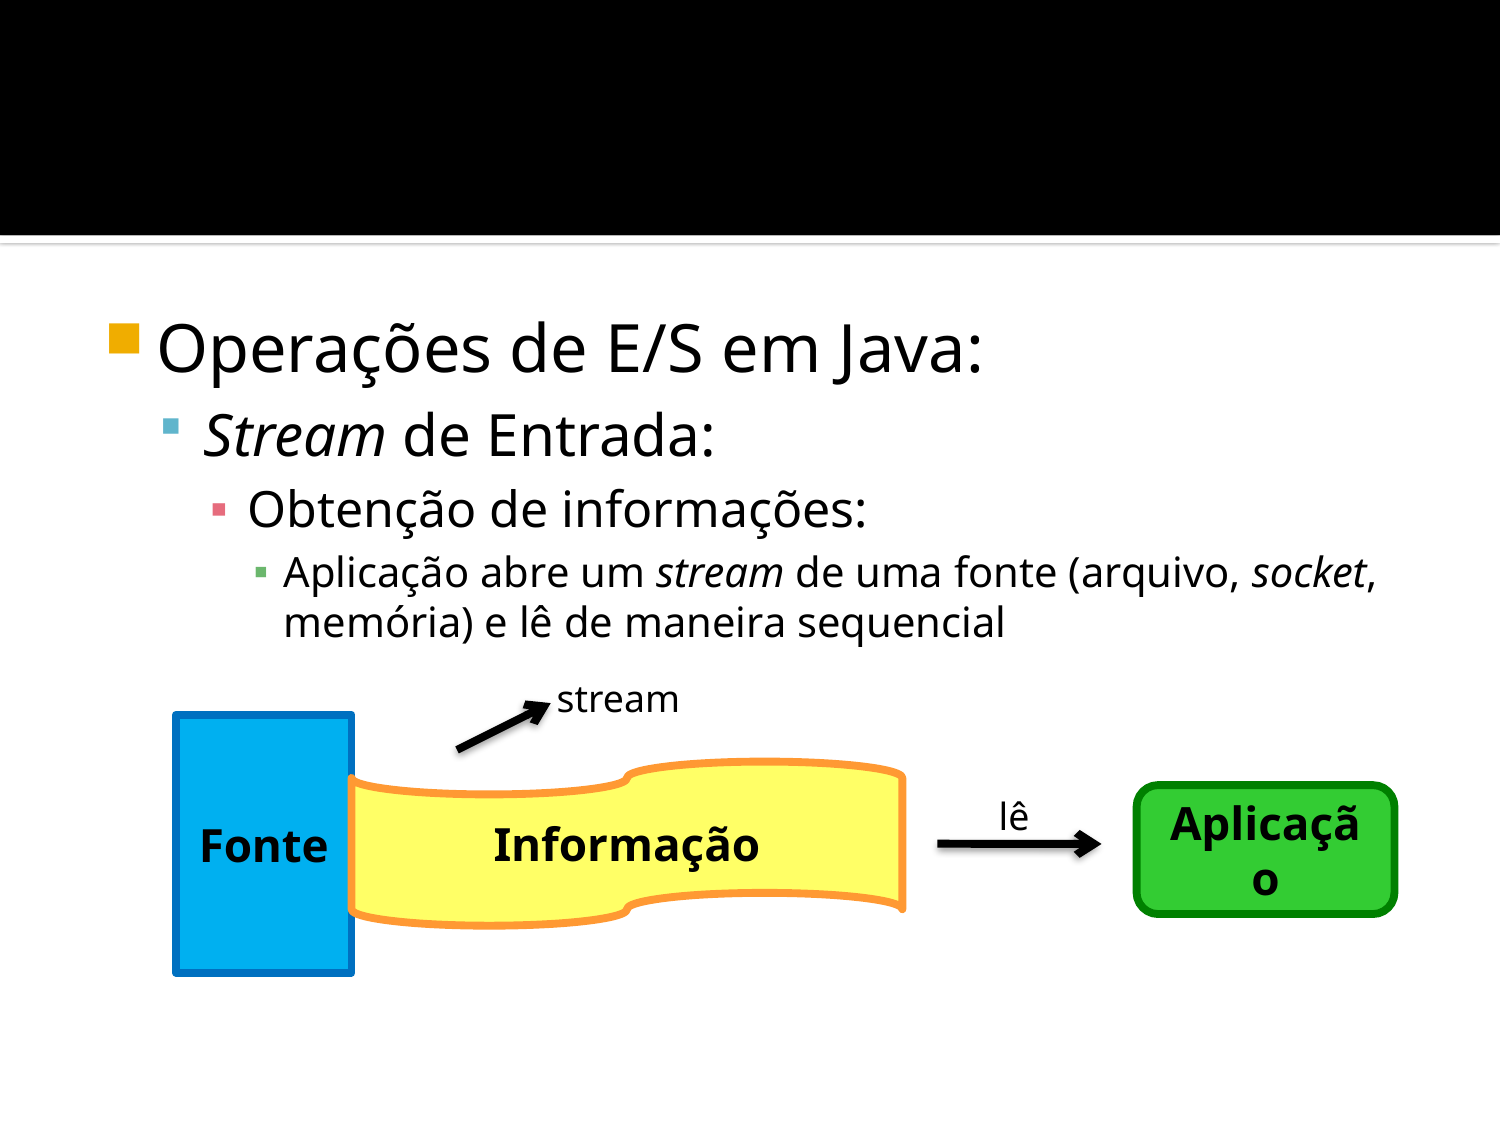

Sockets em Java
# Operações de E/S em Java:
Stream de Entrada:
Obtenção de informações:
Aplicação abre um stream de uma fonte (arquivo, socket, memória) e lê de maneira sequencial
stream
Fonte
Informação
lê
Aplicação